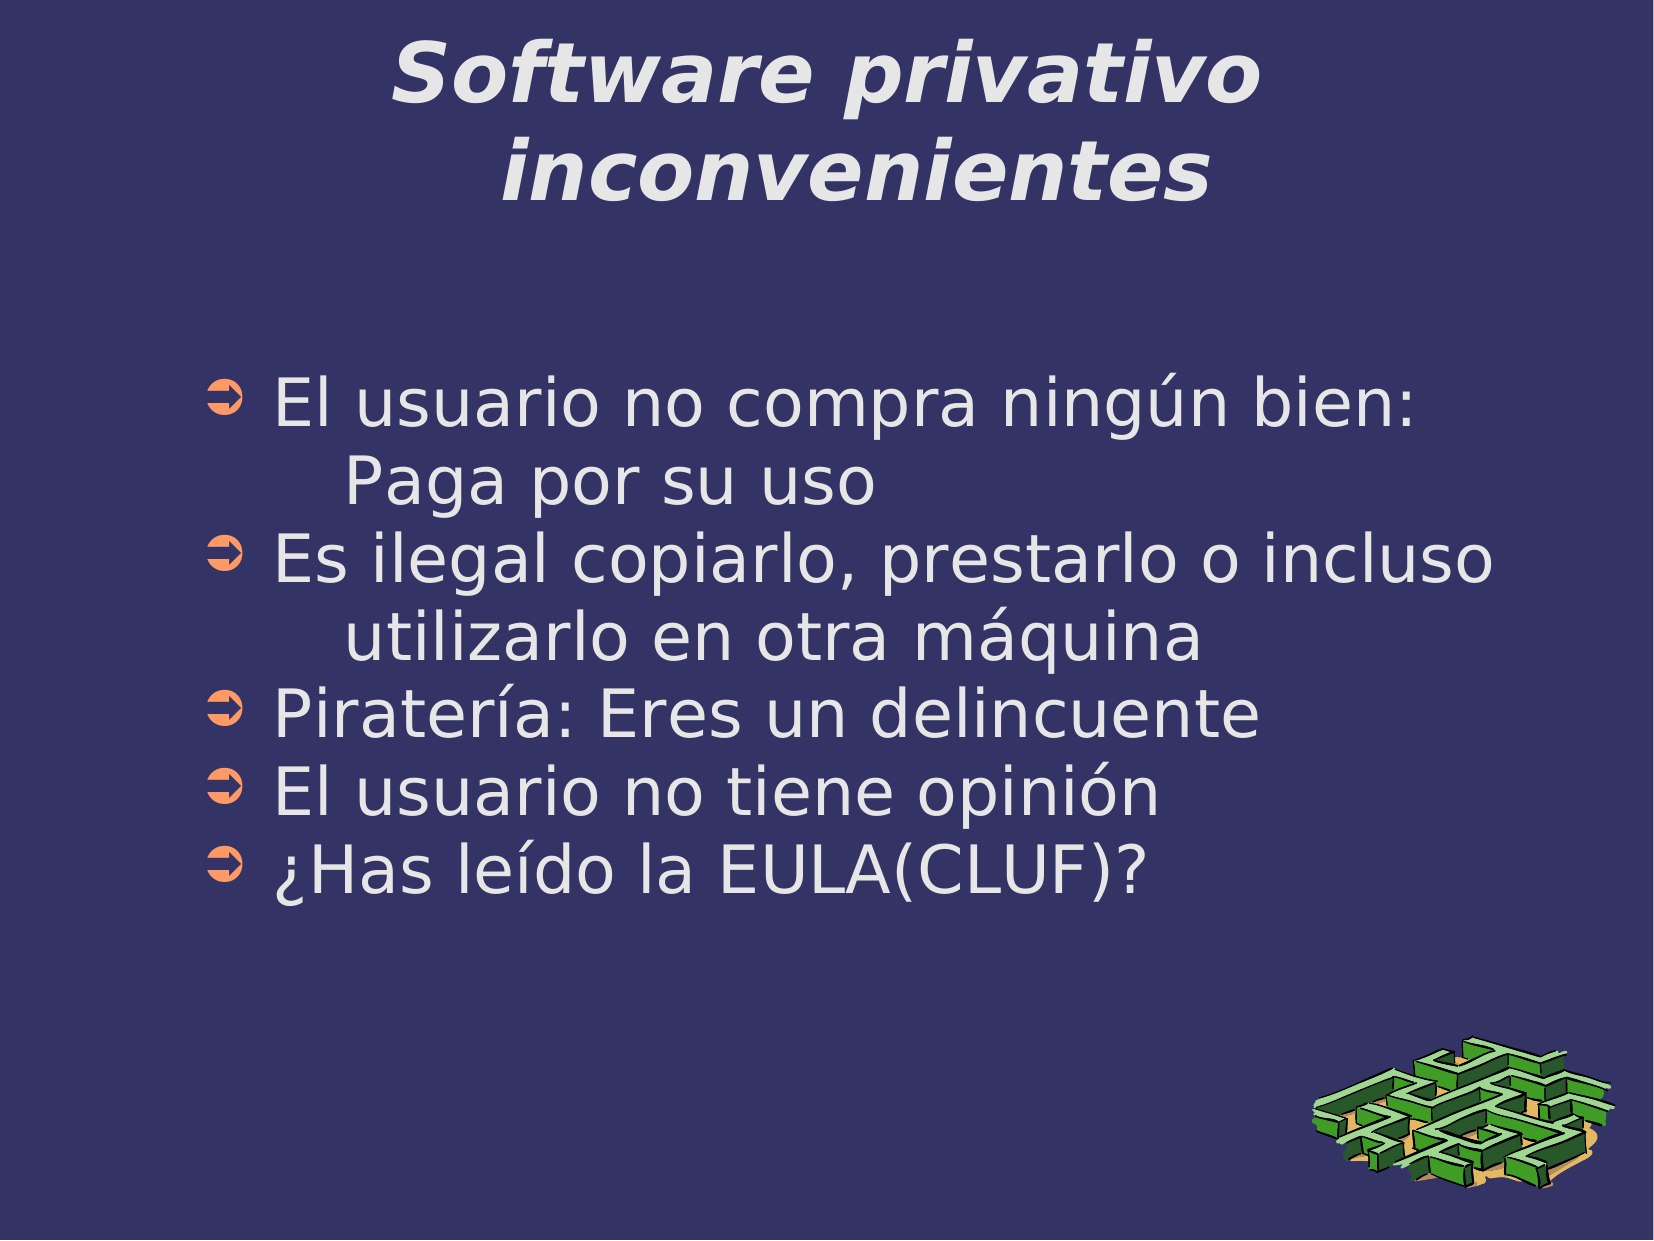

# Software privativo inconvenientes
El usuario no compra ningún bien: Paga por su uso
Es ilegal copiarlo, prestarlo o incluso utilizarlo en otra máquina
Piratería: Eres un delincuente
El usuario no tiene opinión
¿Has leído la EULA(CLUF)?